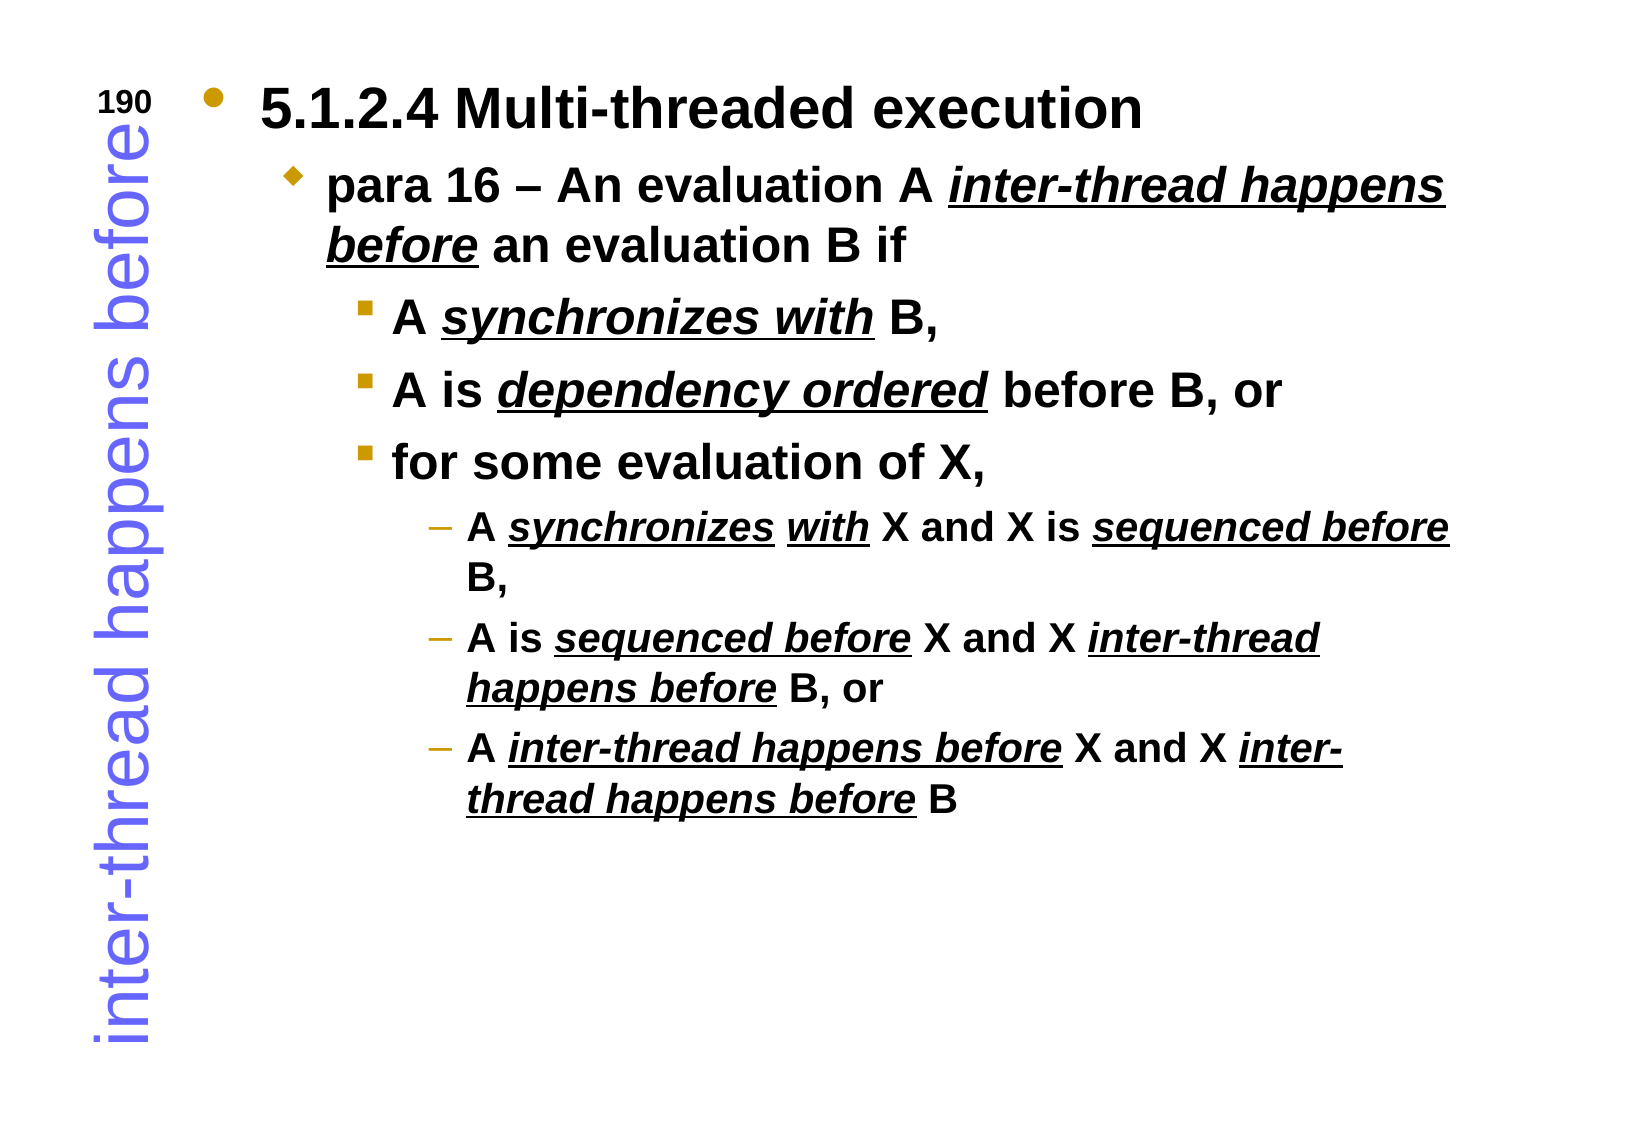

190
5.1.2.4 Multi-threaded execution
para 16 – An evaluation A inter-thread happens before an evaluation B if
A synchronizes with B,
A is dependency ordered before B, or
for some evaluation of X,
A synchronizes with X and X is sequenced before B,
A is sequenced before X and X inter-thread happens before B, or
A inter-thread happens before X and X inter-thread happens before B
# inter-thread happens before